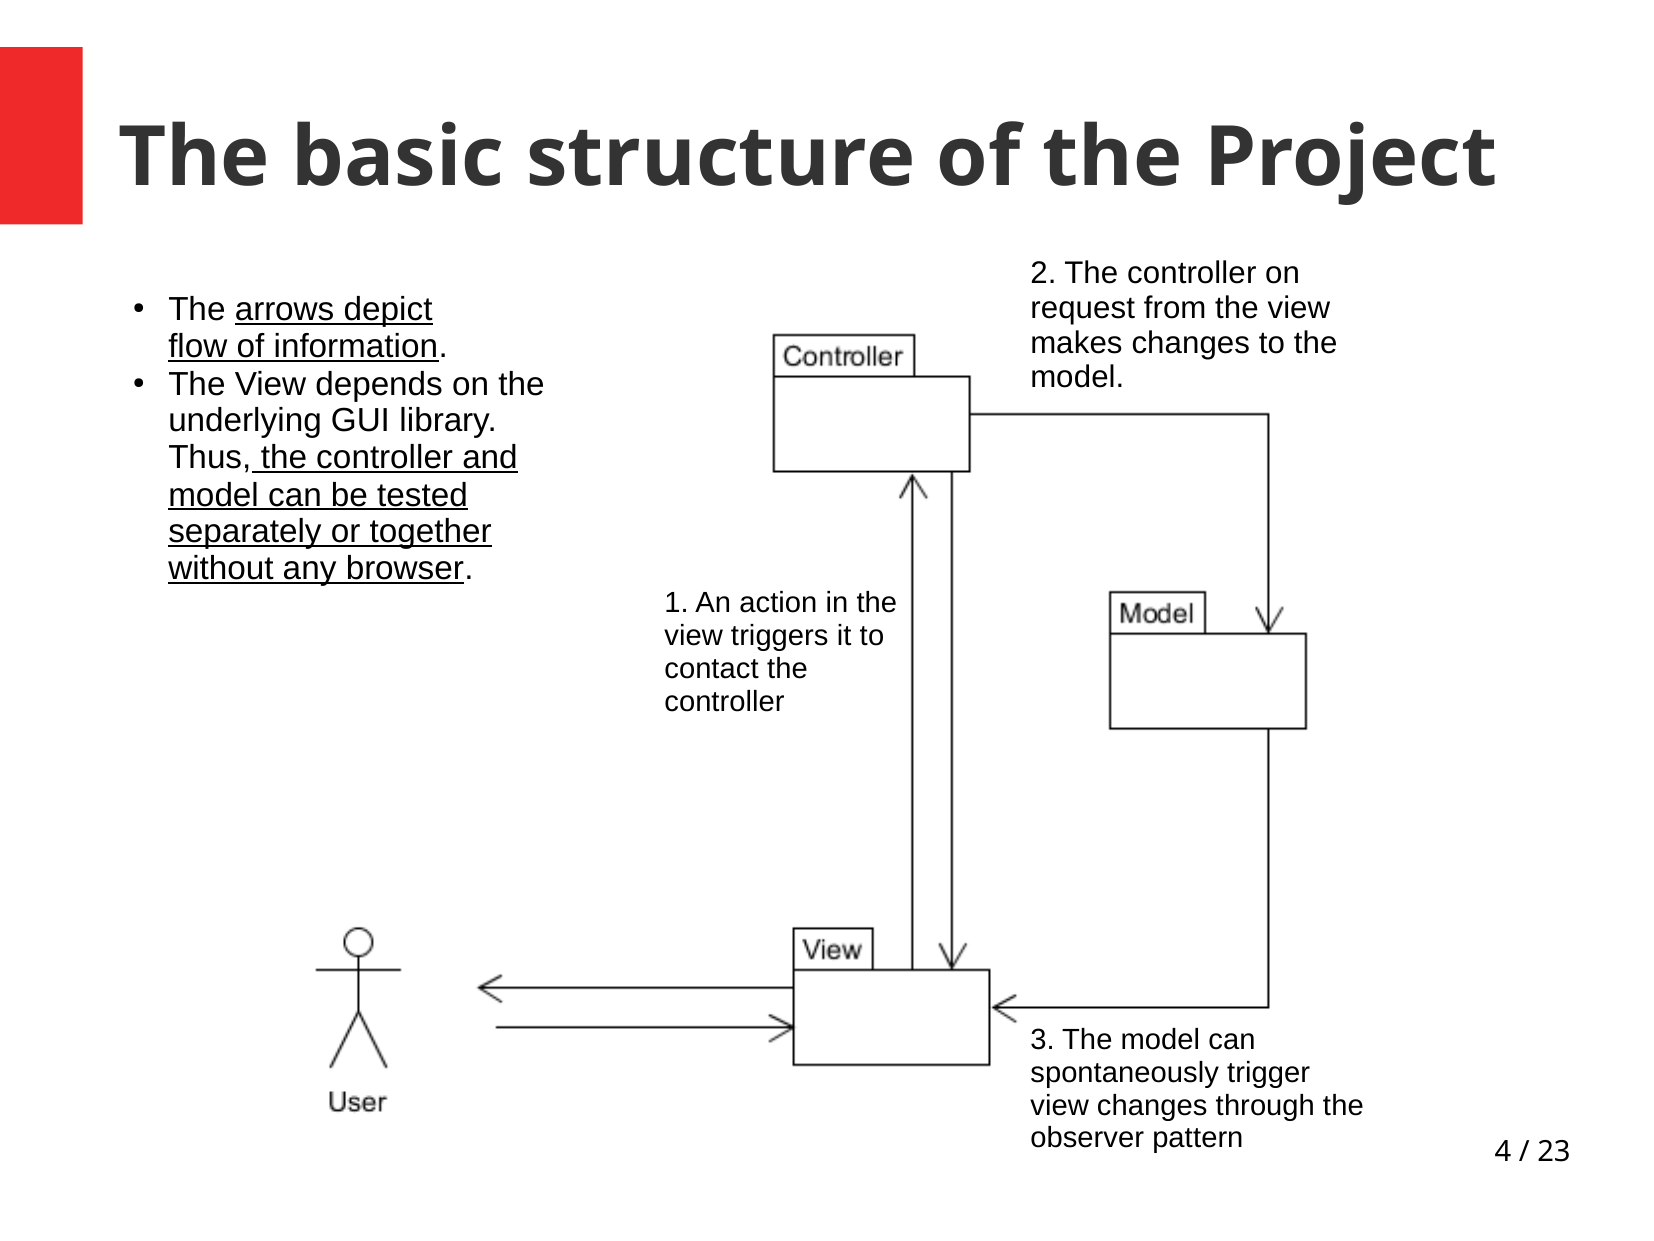

# The basic structure of the Project
2. The controller on request from the view makes changes to the model.
The arrows depict
flow of information.
The View depends on the underlying GUI library. Thus, the controller and model can be tested separately or together without any browser.
1. An action in the view triggers it to contact the controller
3. The model can spontaneously trigger view changes through the observer pattern
4